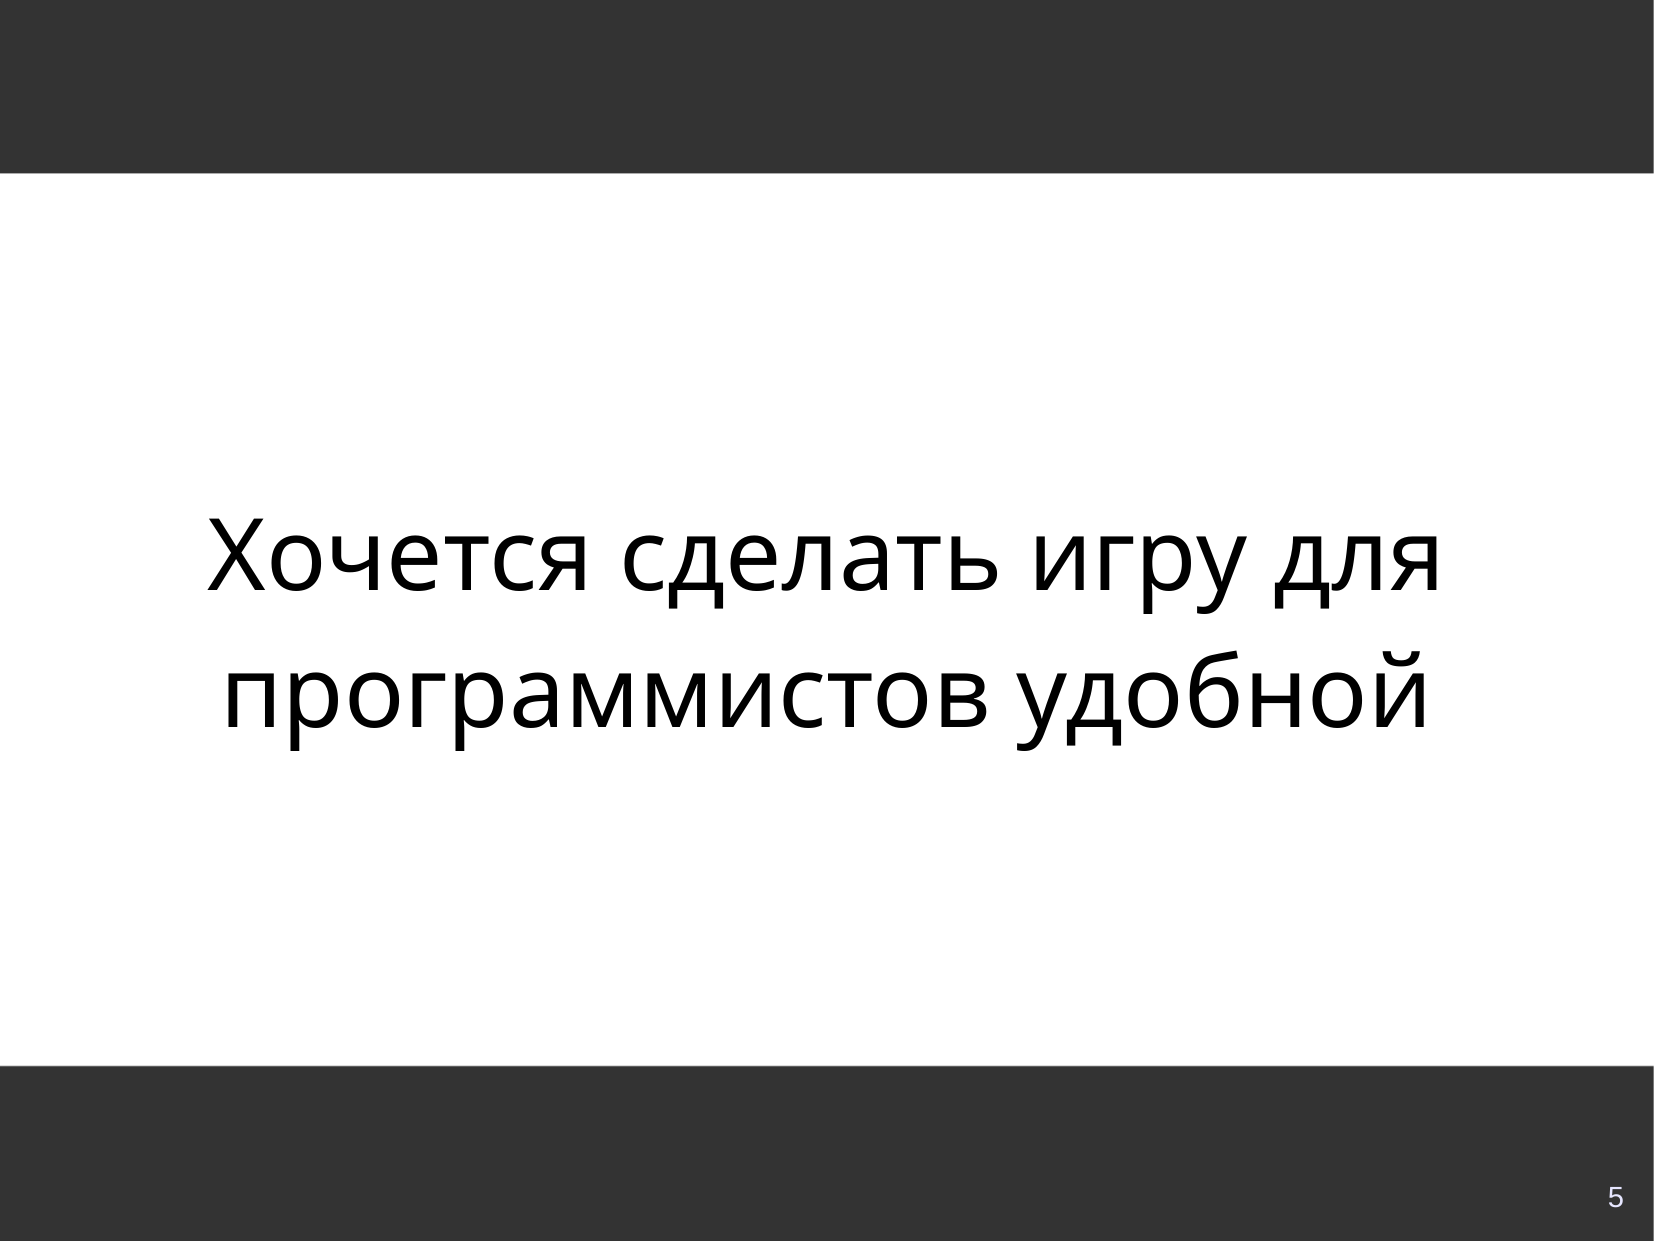

# Хочется сделать игру для программистов удобной
5